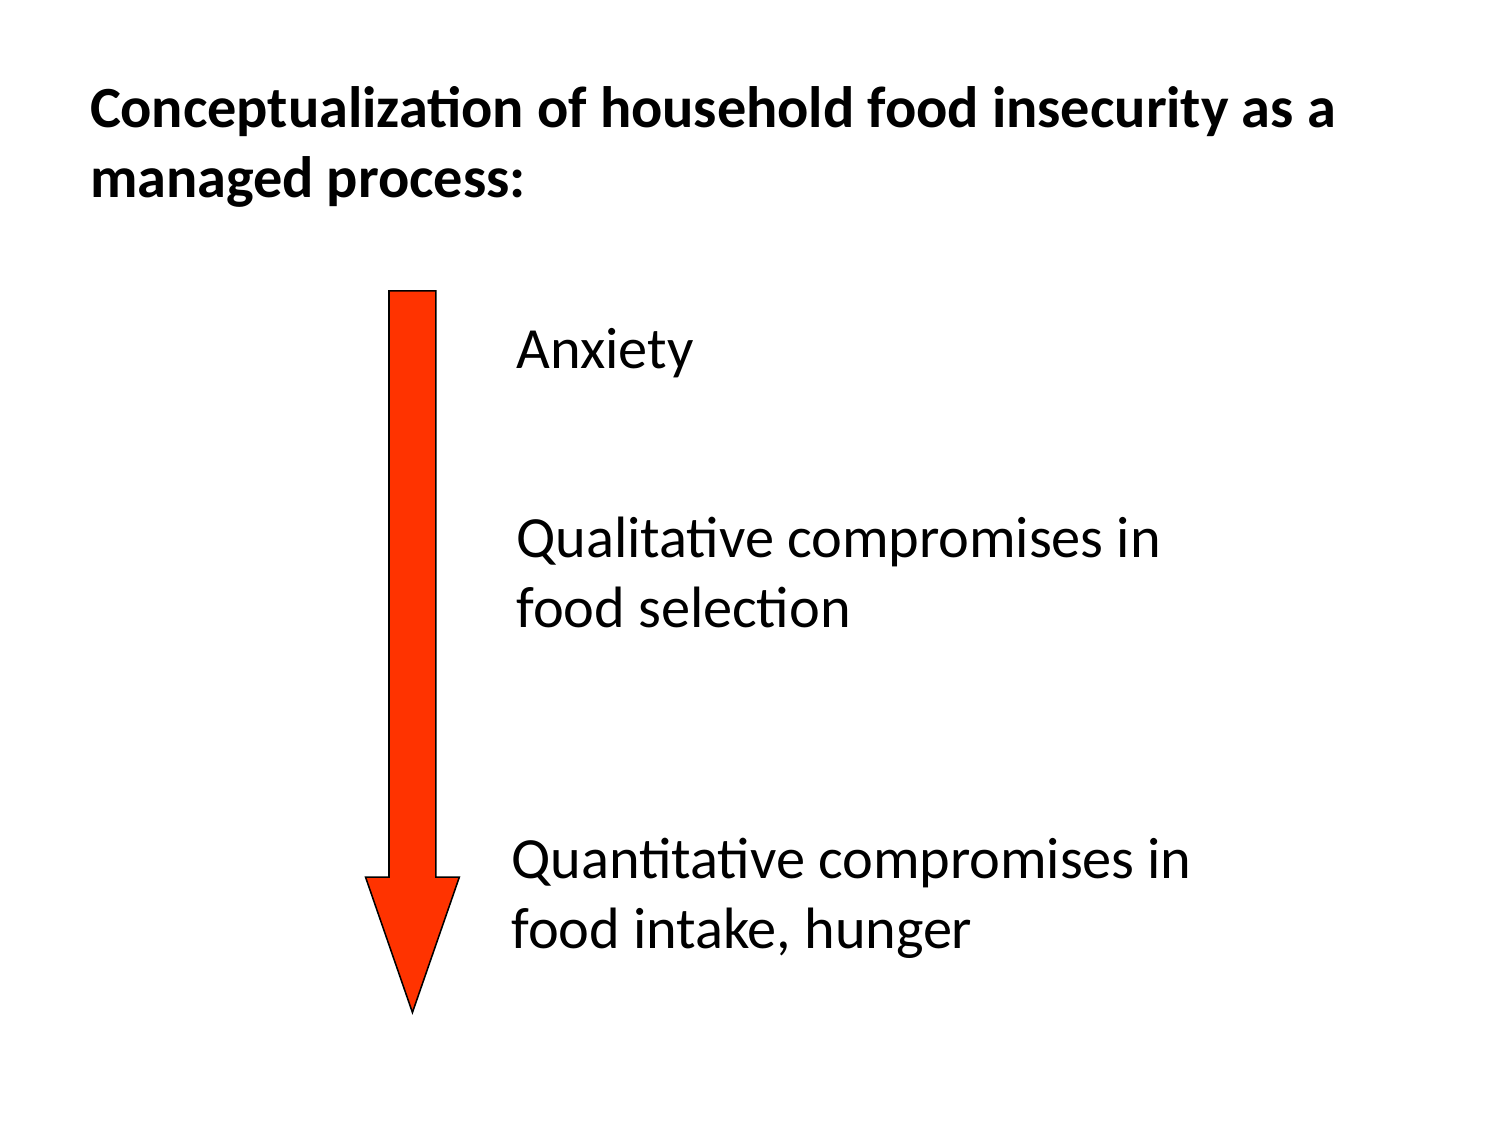

# Conceptualization of household food insecurity as a managed process:
Anxiety
Qualitative compromises in
food selection
Quantitative compromises in
food intake, hunger